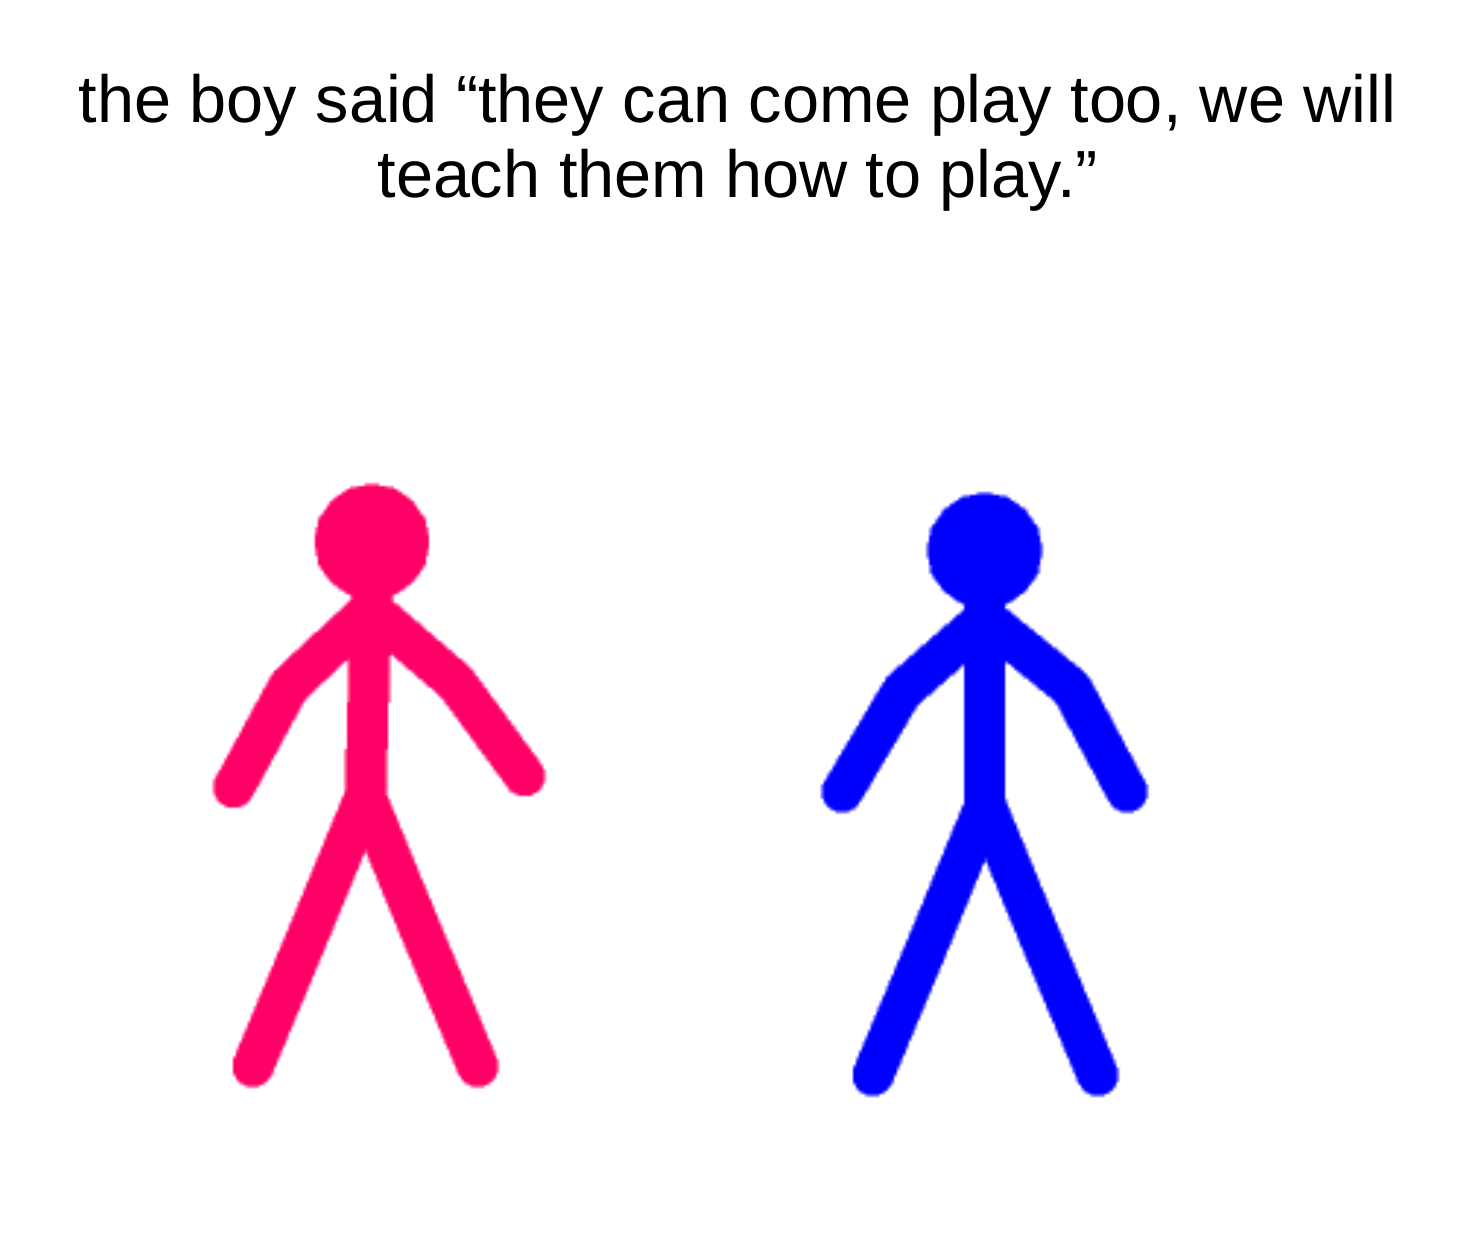

# the boy said “they can come play too, we will teach them how to play.”